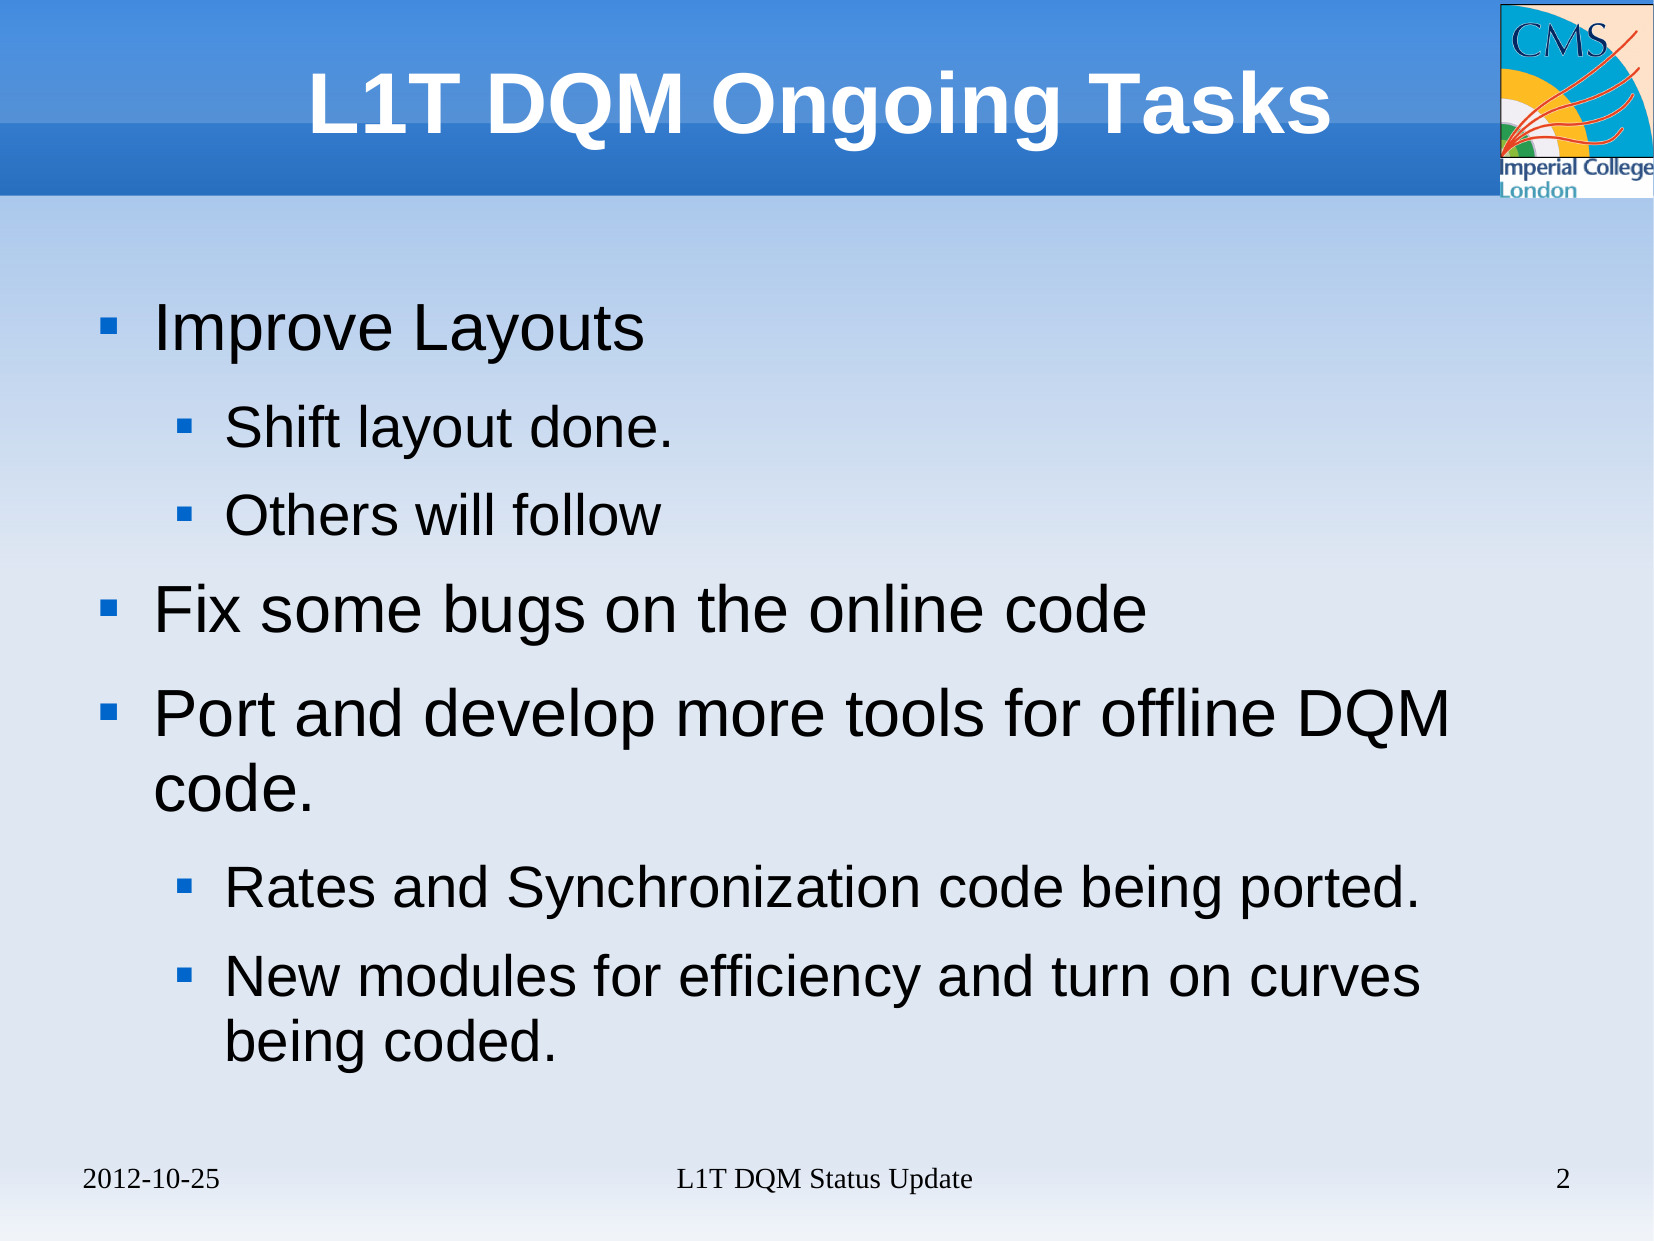

# L1T DQM Ongoing Tasks
Improve Layouts
Shift layout done.
Others will follow
Fix some bugs on the online code
Port and develop more tools for offline DQM code.
Rates and Synchronization code being ported.
New modules for efficiency and turn on curves being coded.
2012-10-25
L1T DQM Status Update
2